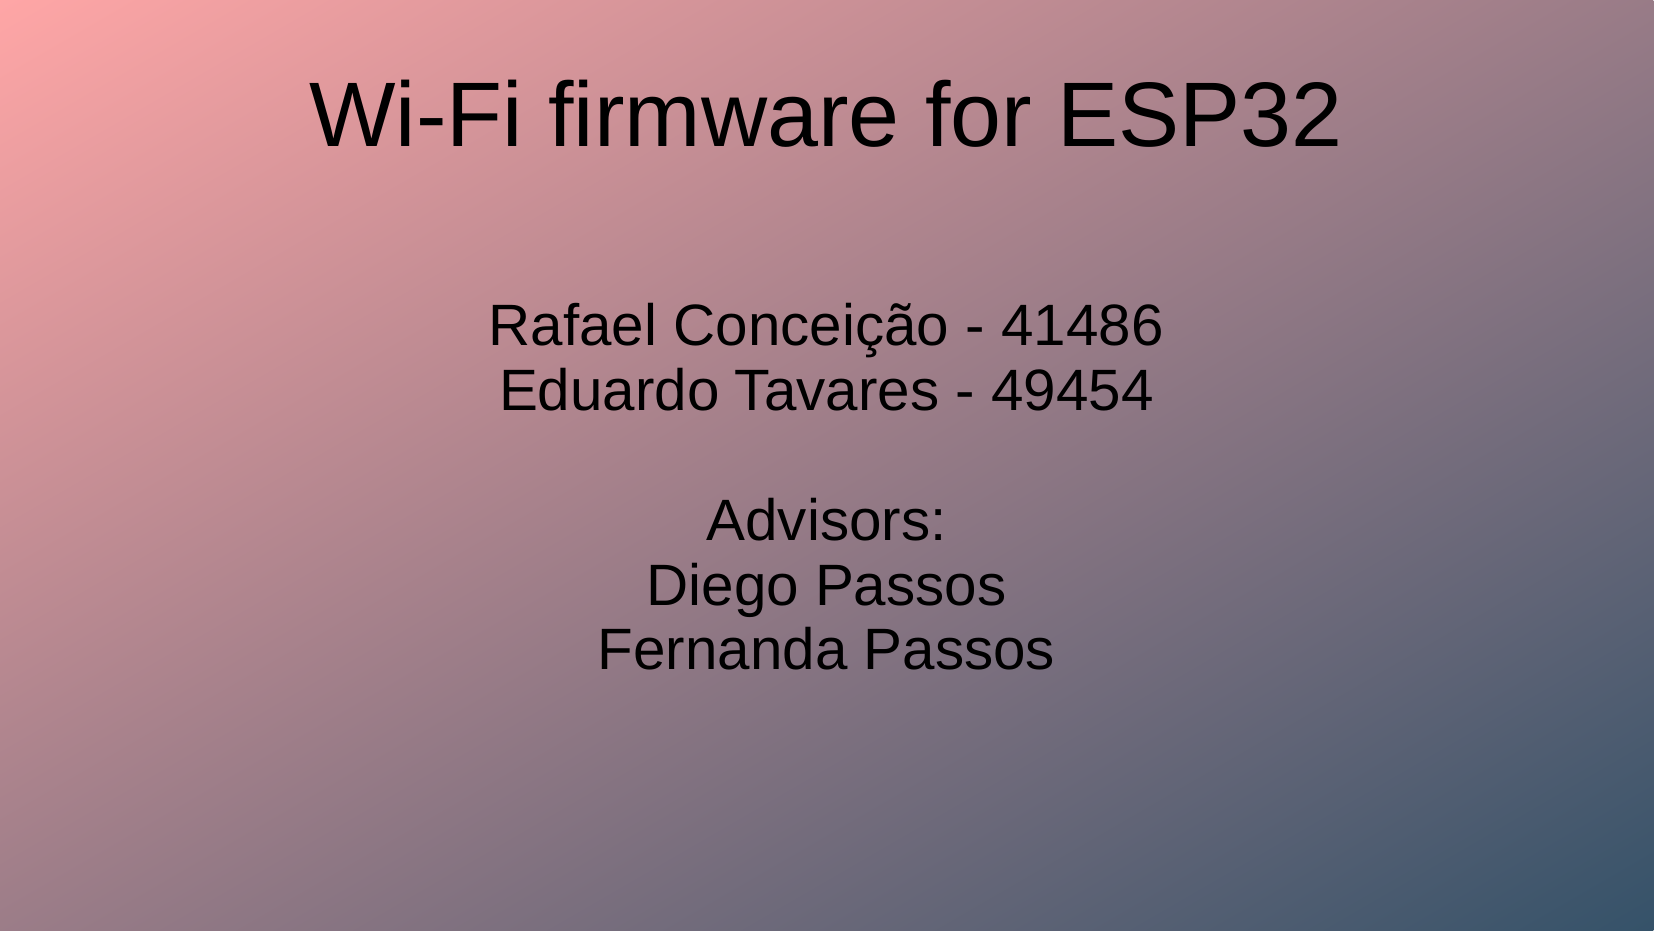

# Wi-Fi firmware for ESP32
Rafael Conceição - 41486
Eduardo Tavares - 49454
Advisors:
Diego Passos
Fernanda Passos